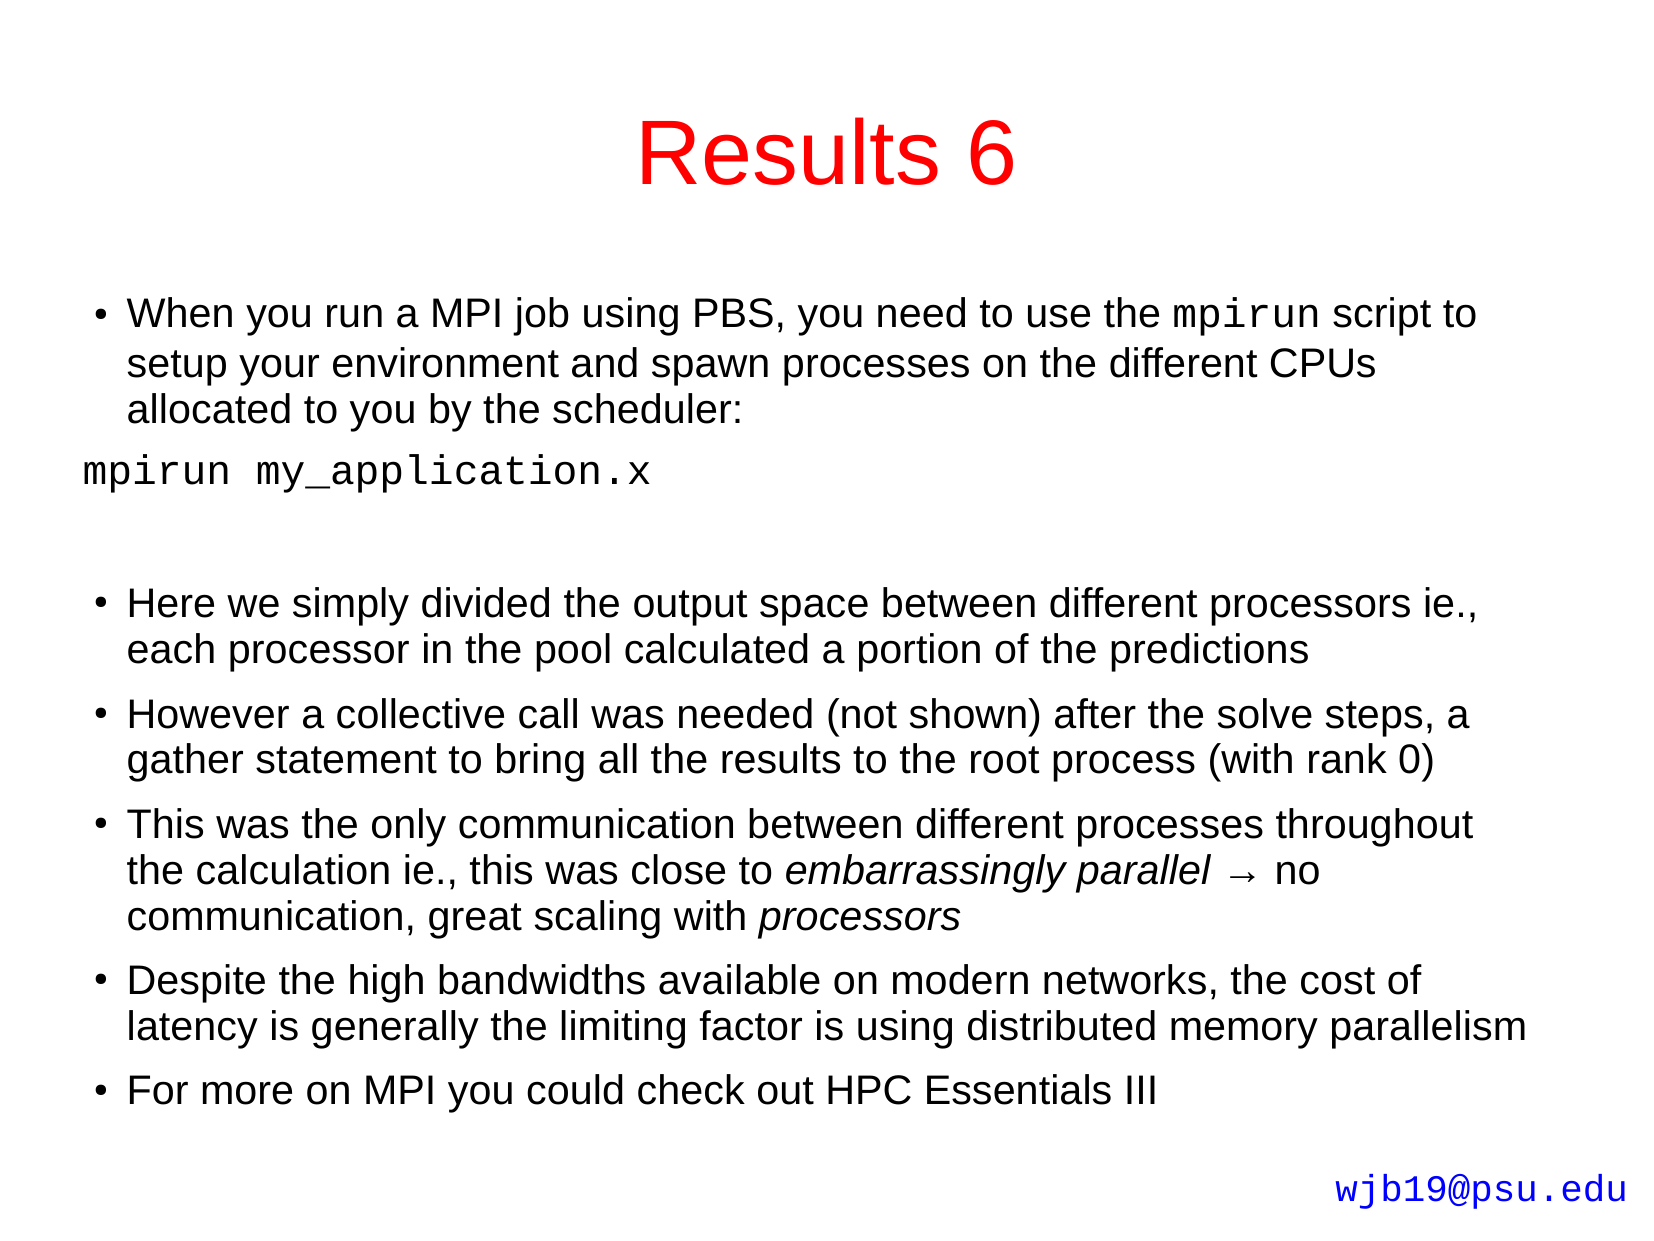

# Results 6
When you run a MPI job using PBS, you need to use the mpirun script to setup your environment and spawn processes on the different CPUs allocated to you by the scheduler:
mpirun my_application.x
Here we simply divided the output space between different processors ie., each processor in the pool calculated a portion of the predictions
However a collective call was needed (not shown) after the solve steps, a gather statement to bring all the results to the root process (with rank 0)
This was the only communication between different processes throughout the calculation ie., this was close to embarrassingly parallel → no communication, great scaling with processors
Despite the high bandwidths available on modern networks, the cost of latency is generally the limiting factor is using distributed memory parallelism
For more on MPI you could check out HPC Essentials III
wjb19@psu.edu